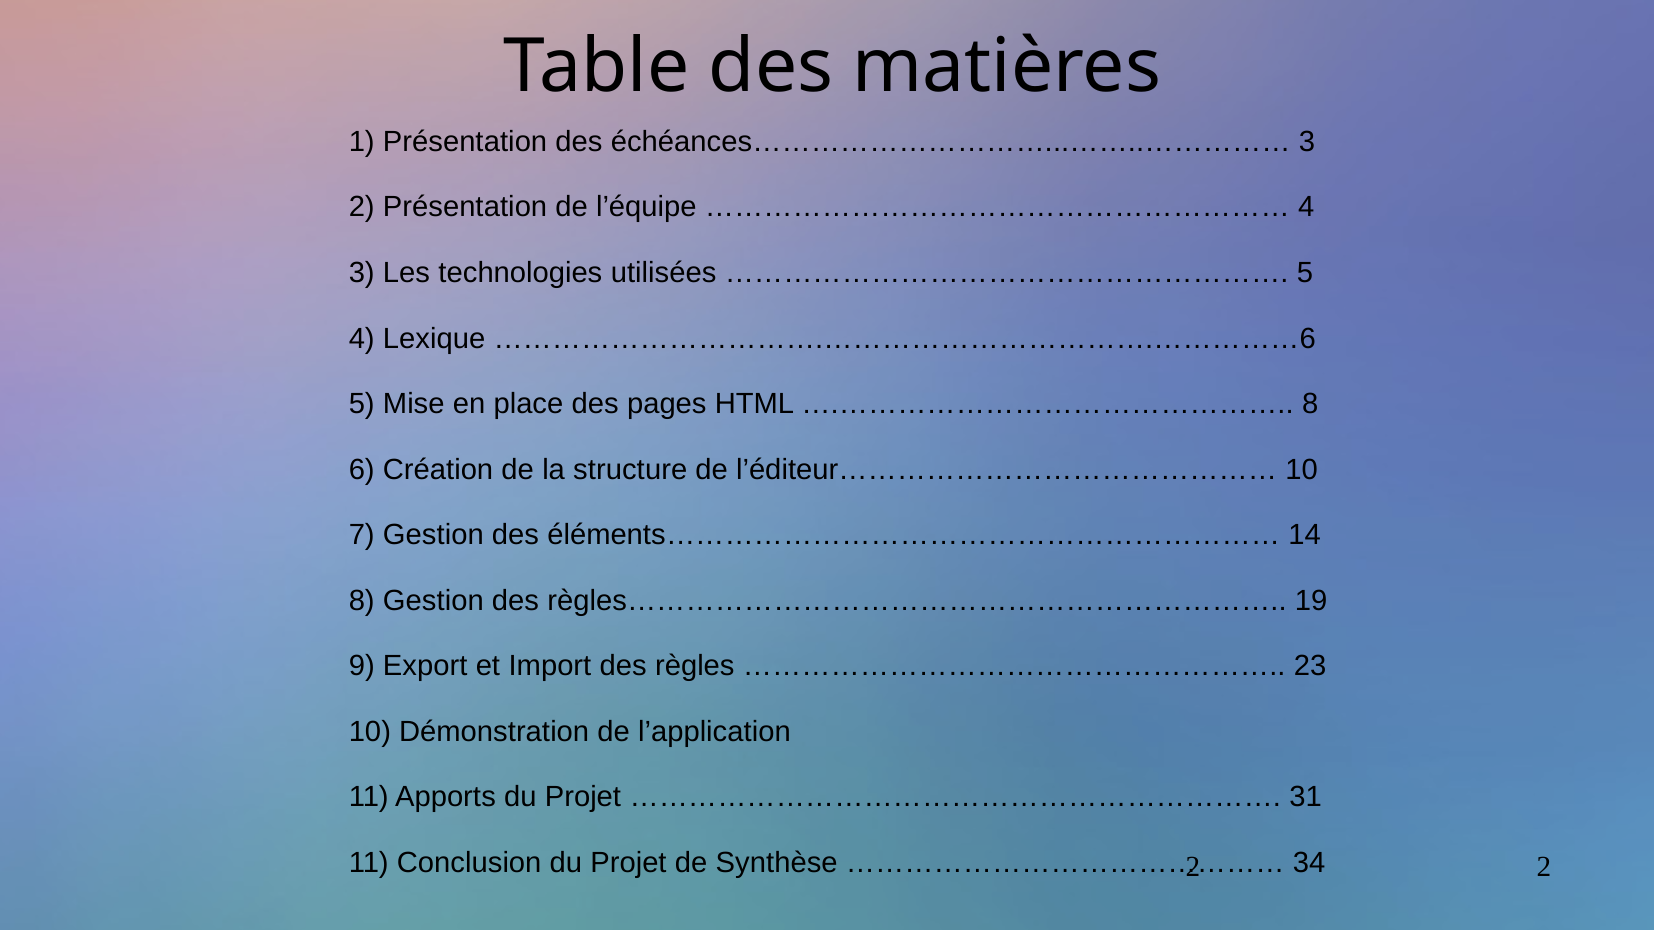

# Table des matières
1) Présentation des échéances…………………………...……..…………… 3
2) Présentation de l’équipe …………………………………………………… 4
3) Les technologies utilisées …………………………………………………. 5
4) Lexique …………………………….…………………………….……………6
5) Mise en place des pages HTML ….……………………………………….. 8
6) Création de la structure de l’éditeur……………………………………… 10
7) Gestion des éléments……………………………………………………… 14
8) Gestion des règles………………………………………………………….. 19
9) Export et Import des règles ……………………………………………….. 23
10) Démonstration de l’application
11) Apports du Projet …………………………………………………………. 31
11) Conclusion du Projet de Synthèse ……………………………………… 34